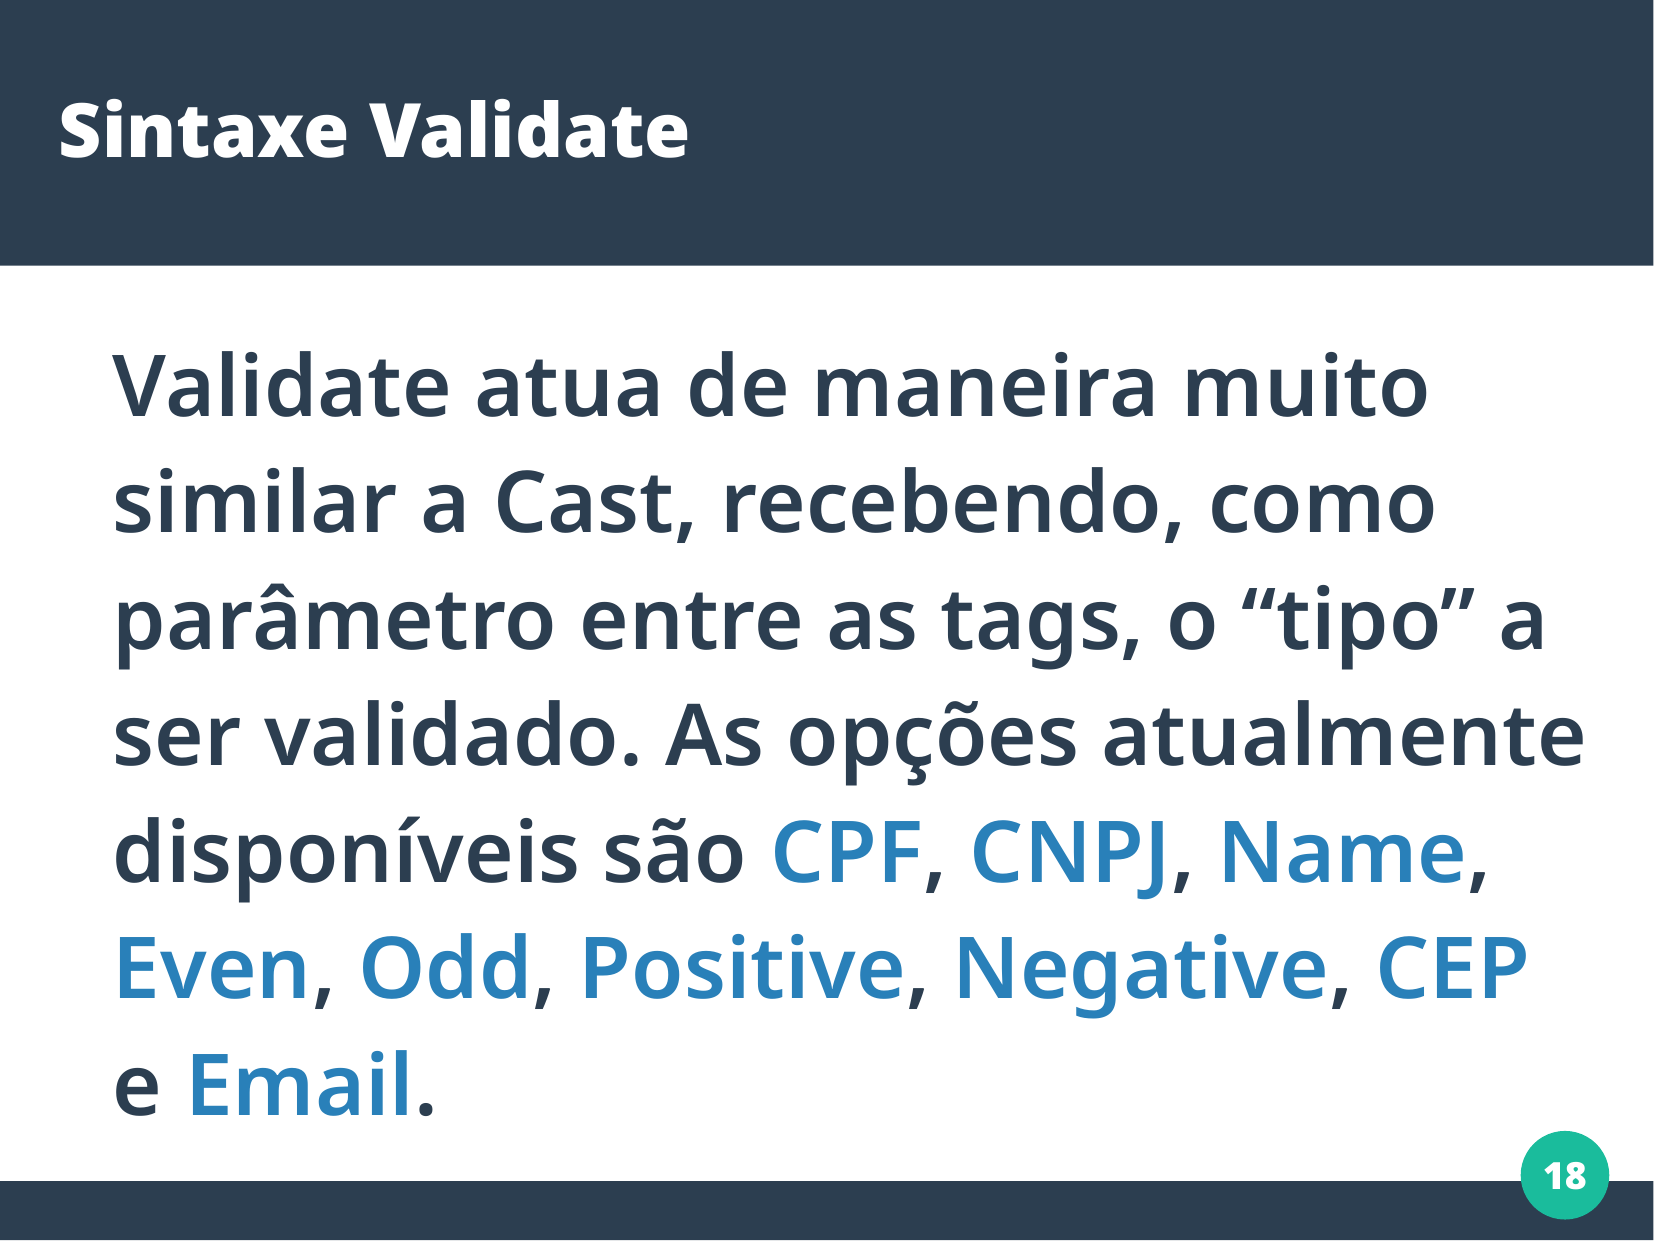

# Sintaxe Validate
Validate atua de maneira muito similar a Cast, recebendo, como parâmetro entre as tags, o “tipo” a ser validado. As opções atualmente disponíveis são CPF, CNPJ, Name, Even, Odd, Positive, Negative, CEP e Email.
18